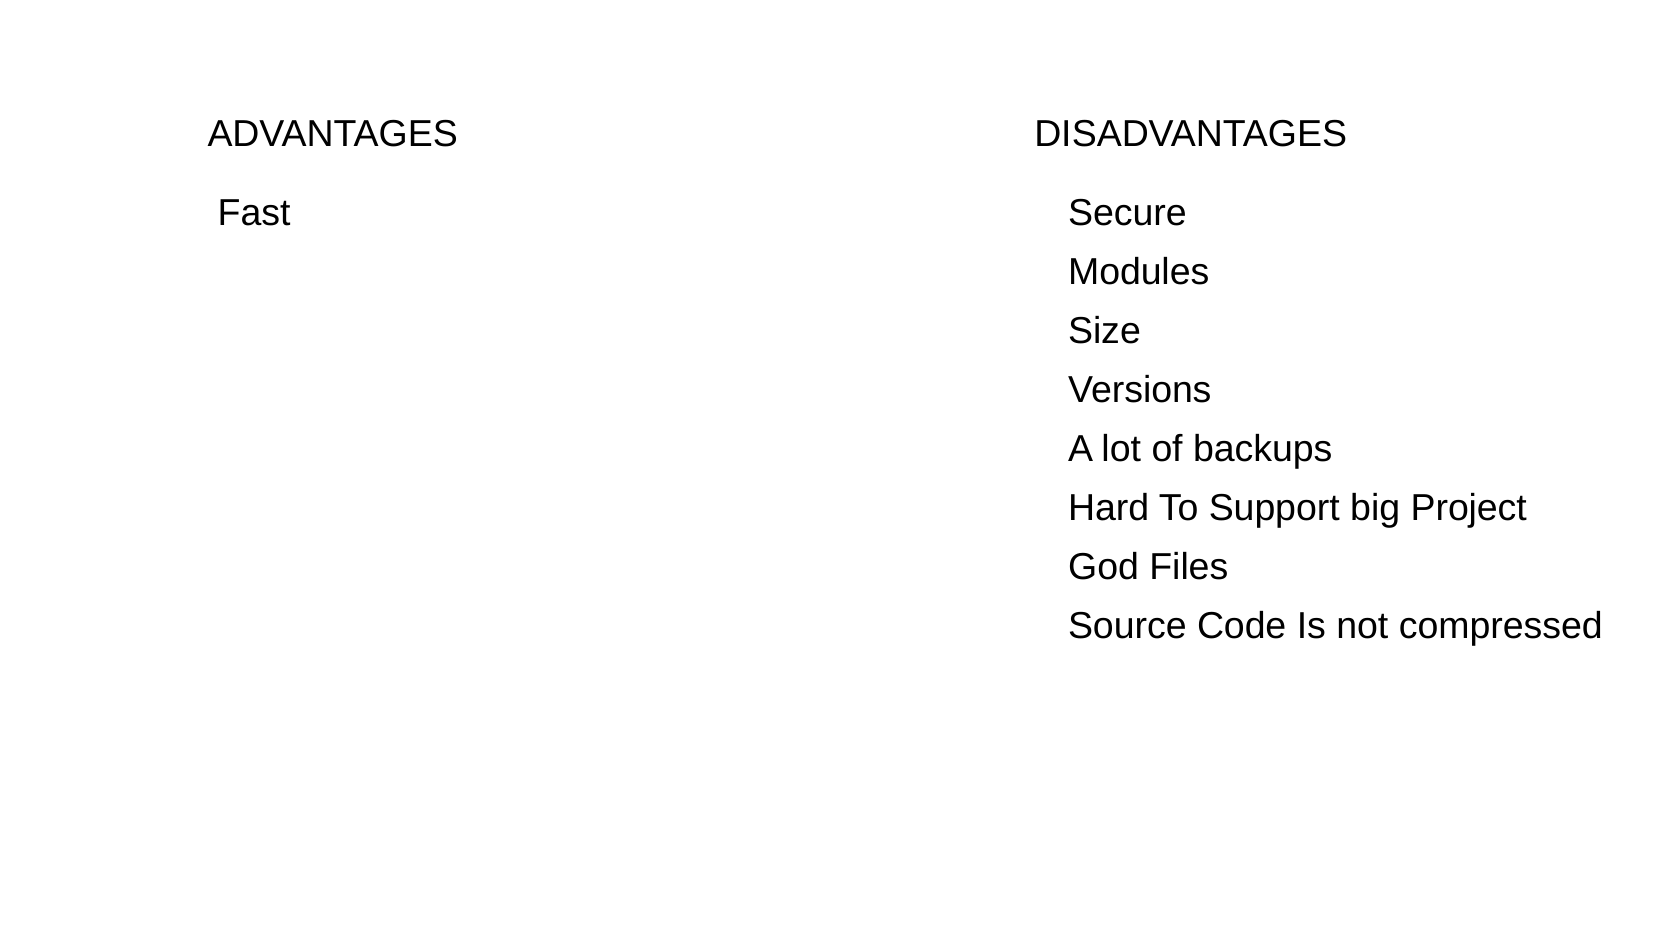

ADVANTAGES
DISADVANTAGES
Fast
Secure
Modules
Size
Versions
A lot of backups
Hard To Support big Project
God Files
Source Code Is not compressed